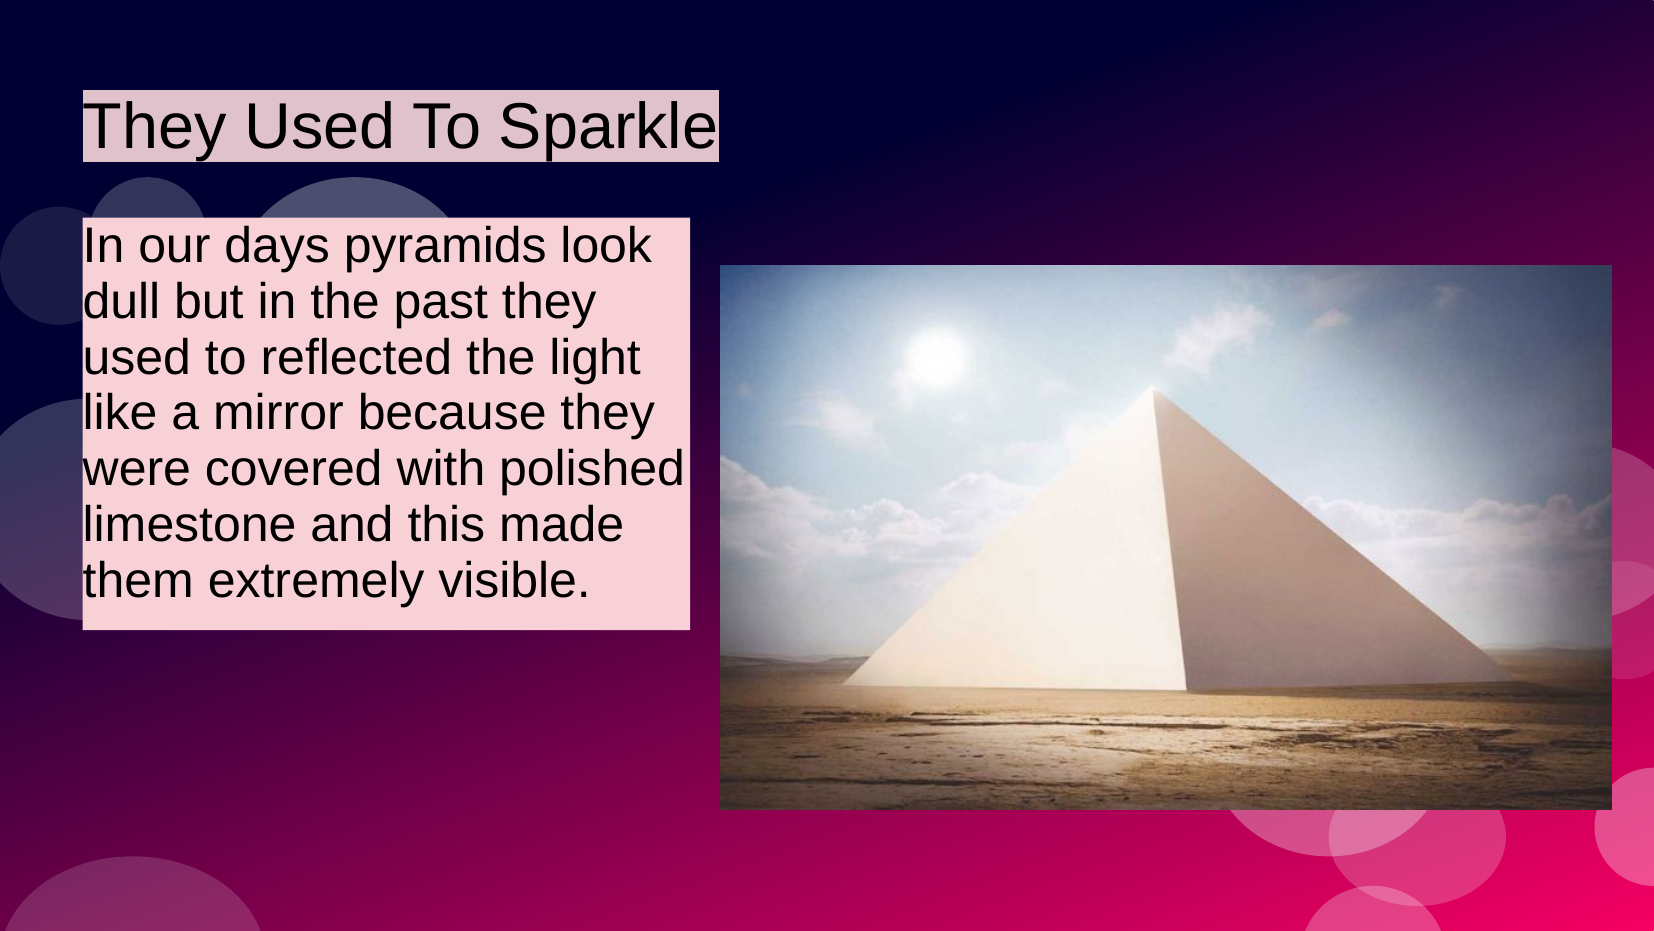

# They Used To Sparkle
In our days pyramids look dull but in the past they used to reflected the light like a mirror because they were covered with polished limestone and this made them extremely visible.